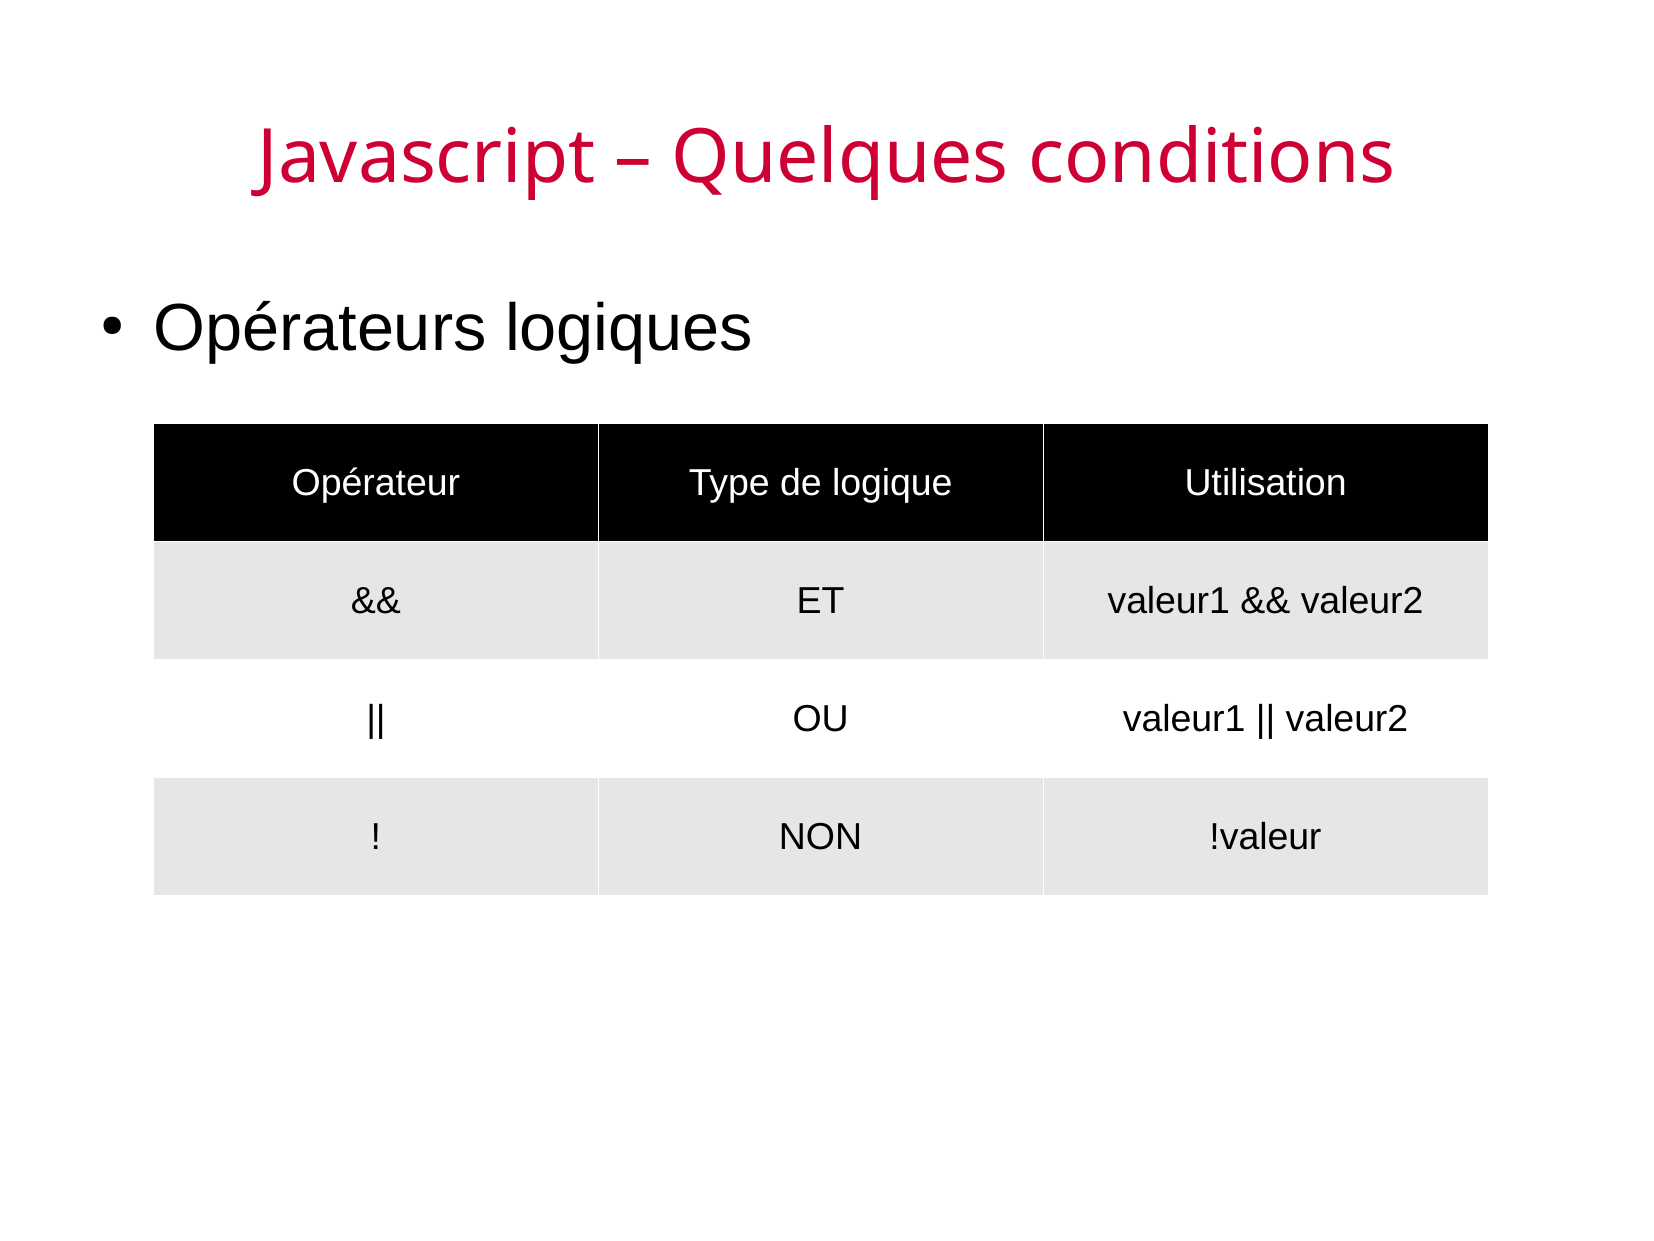

Javascript – Quelques conditions
# Opérateurs logiques
| Opérateur | Type de logique | Utilisation |
| --- | --- | --- |
| && | ET | valeur1 && valeur2 |
| || | OU | valeur1 || valeur2 |
| ! | NON | !valeur |